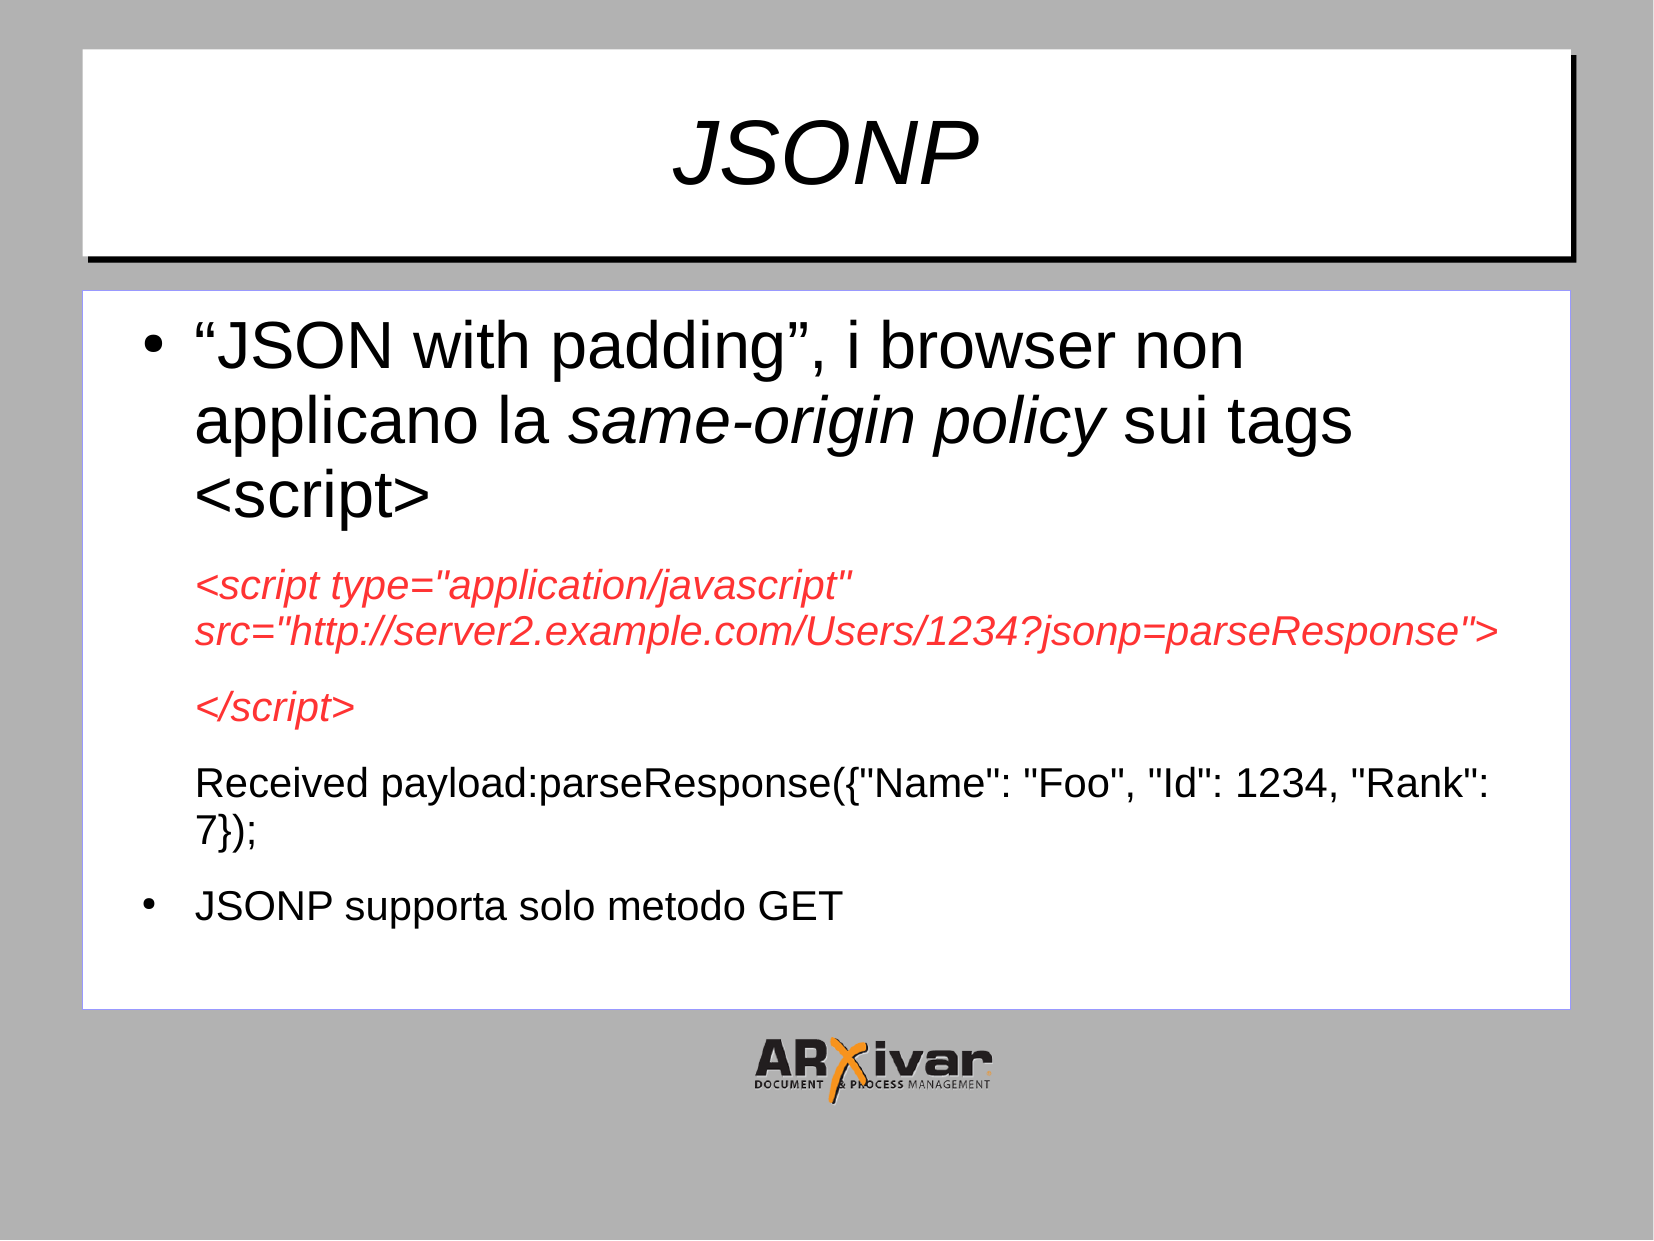

# JSONP
“JSON with padding”, i browser non applicano la same-origin policy sui tags <script>
<script type="application/javascript" src="http://server2.example.com/Users/1234?jsonp=parseResponse">
</script>
Received payload:parseResponse({"Name": "Foo", "Id": 1234, "Rank": 7});
JSONP supporta solo metodo GET